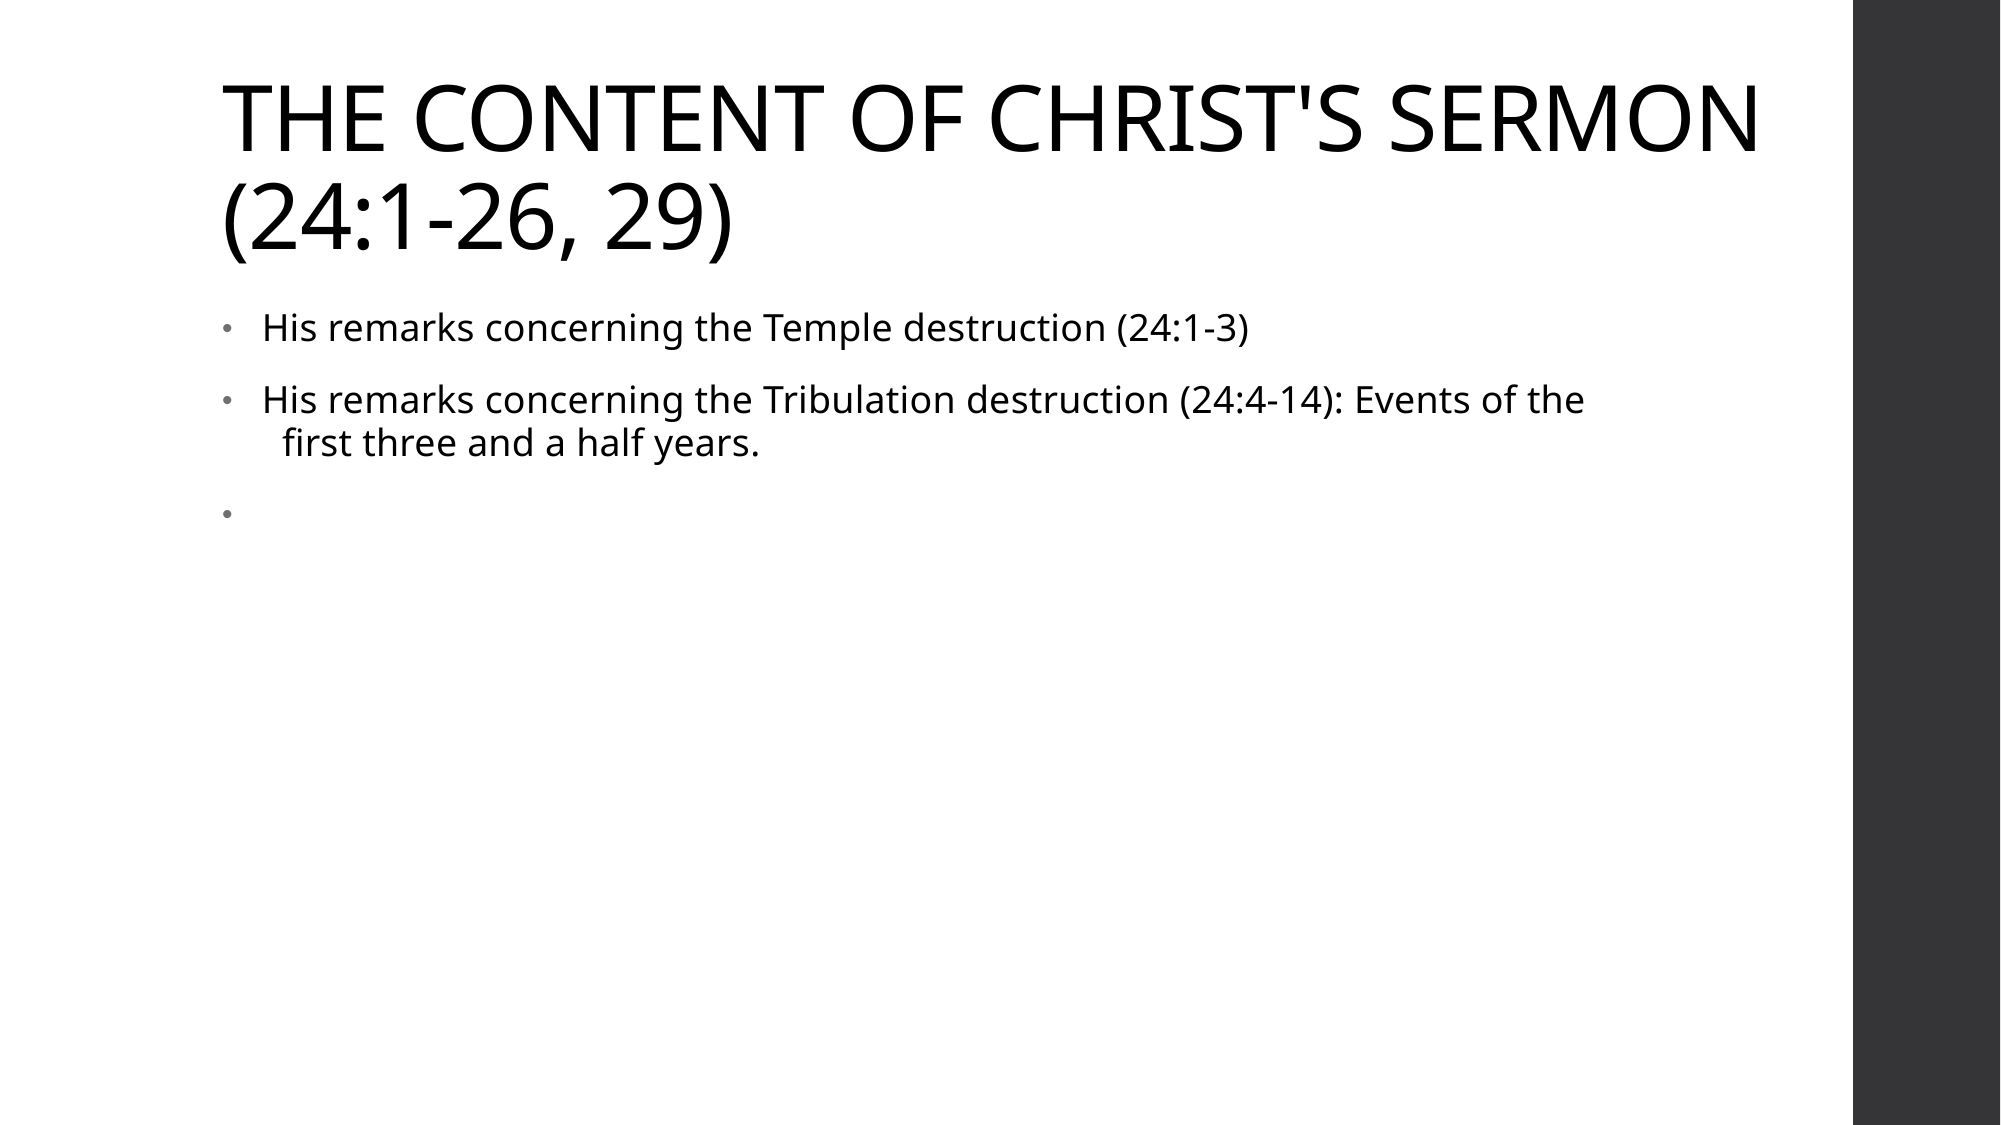

# THE CONTENT OF CHRIST'S SERMON (24:1-26, 29)
 His remarks concerning the Temple destruction (24:1-3)
 His remarks concerning the Tribulation destruction (24:4-14): Events of the first three and a half years.